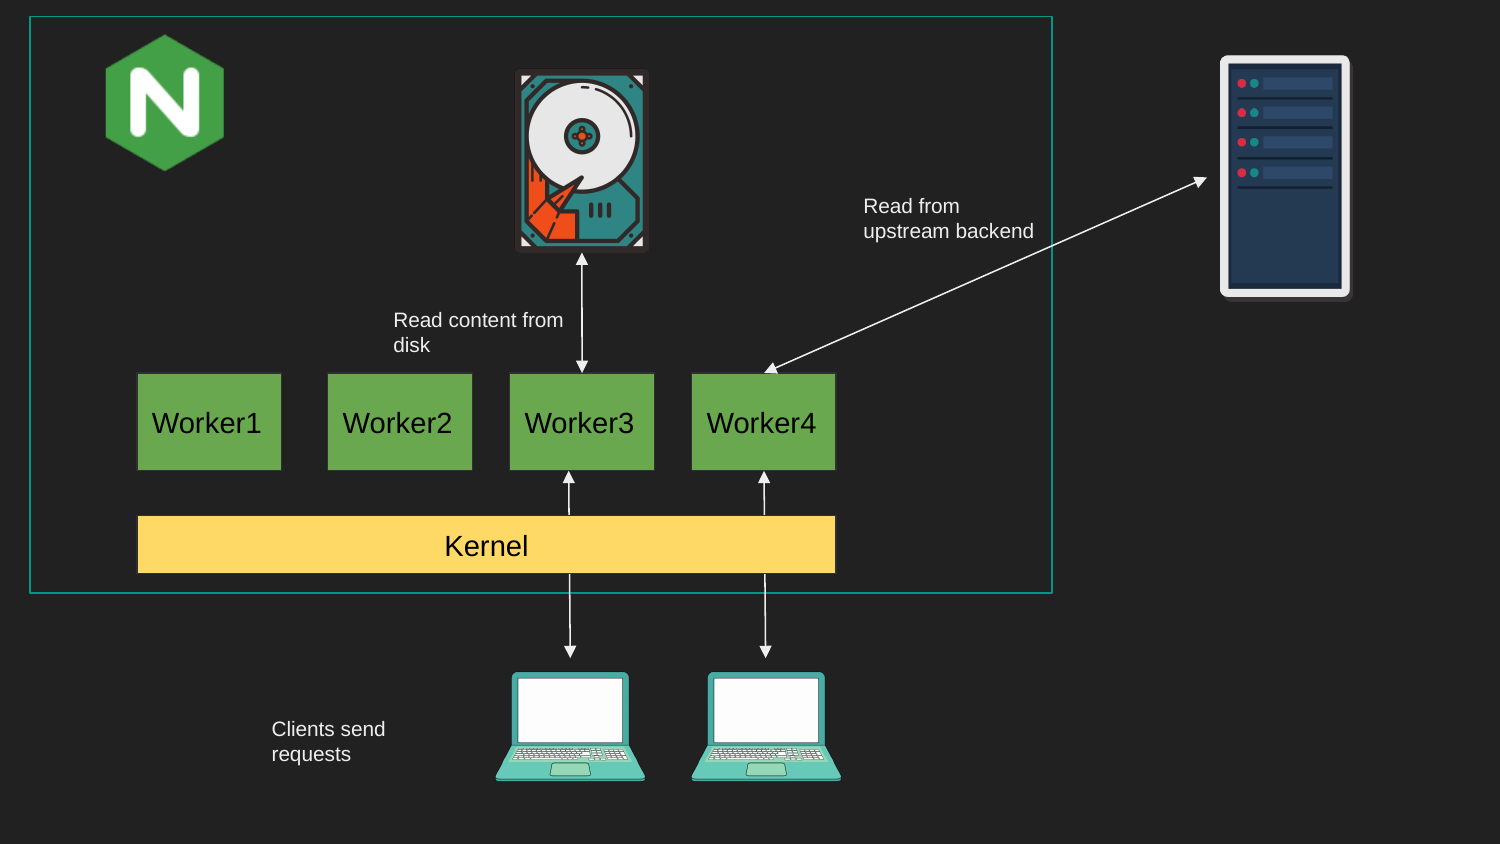

Read from upstream backend
Read content from disk
Worker1
Worker2
Worker3
Worker4
Kernel
Clients send requests